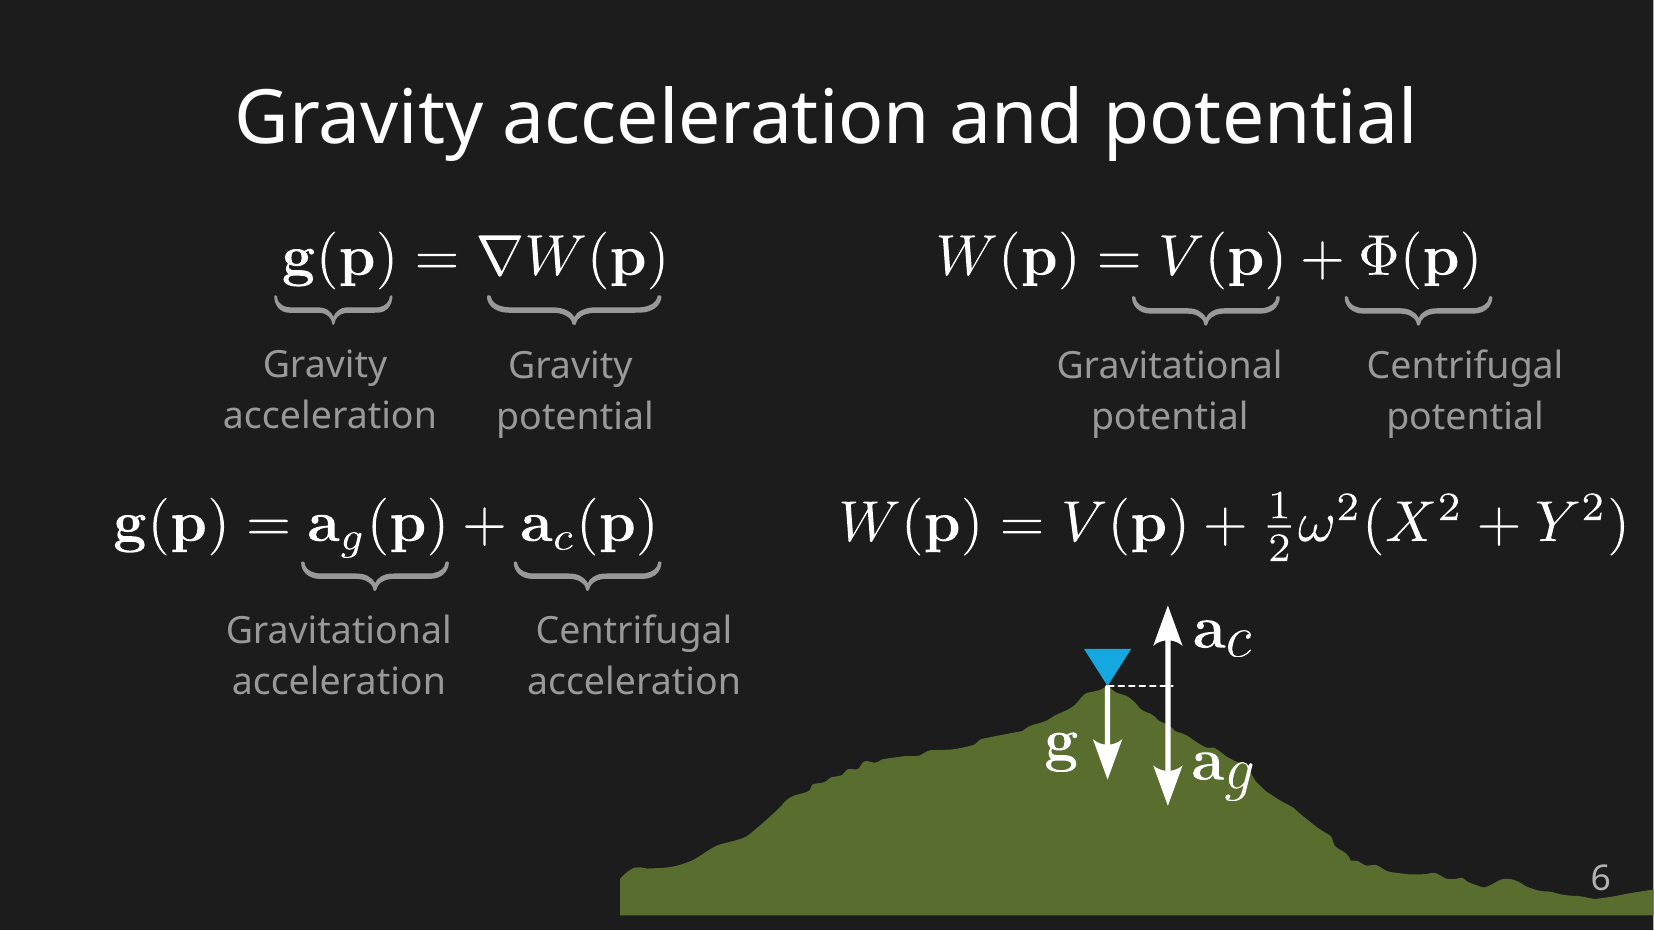

# Gravity acceleration and potential
Gravity
acceleration
Gravity
potential
Gravitational
potential
Centrifugal
potential
Gravitational
acceleration
Centrifugal
acceleration